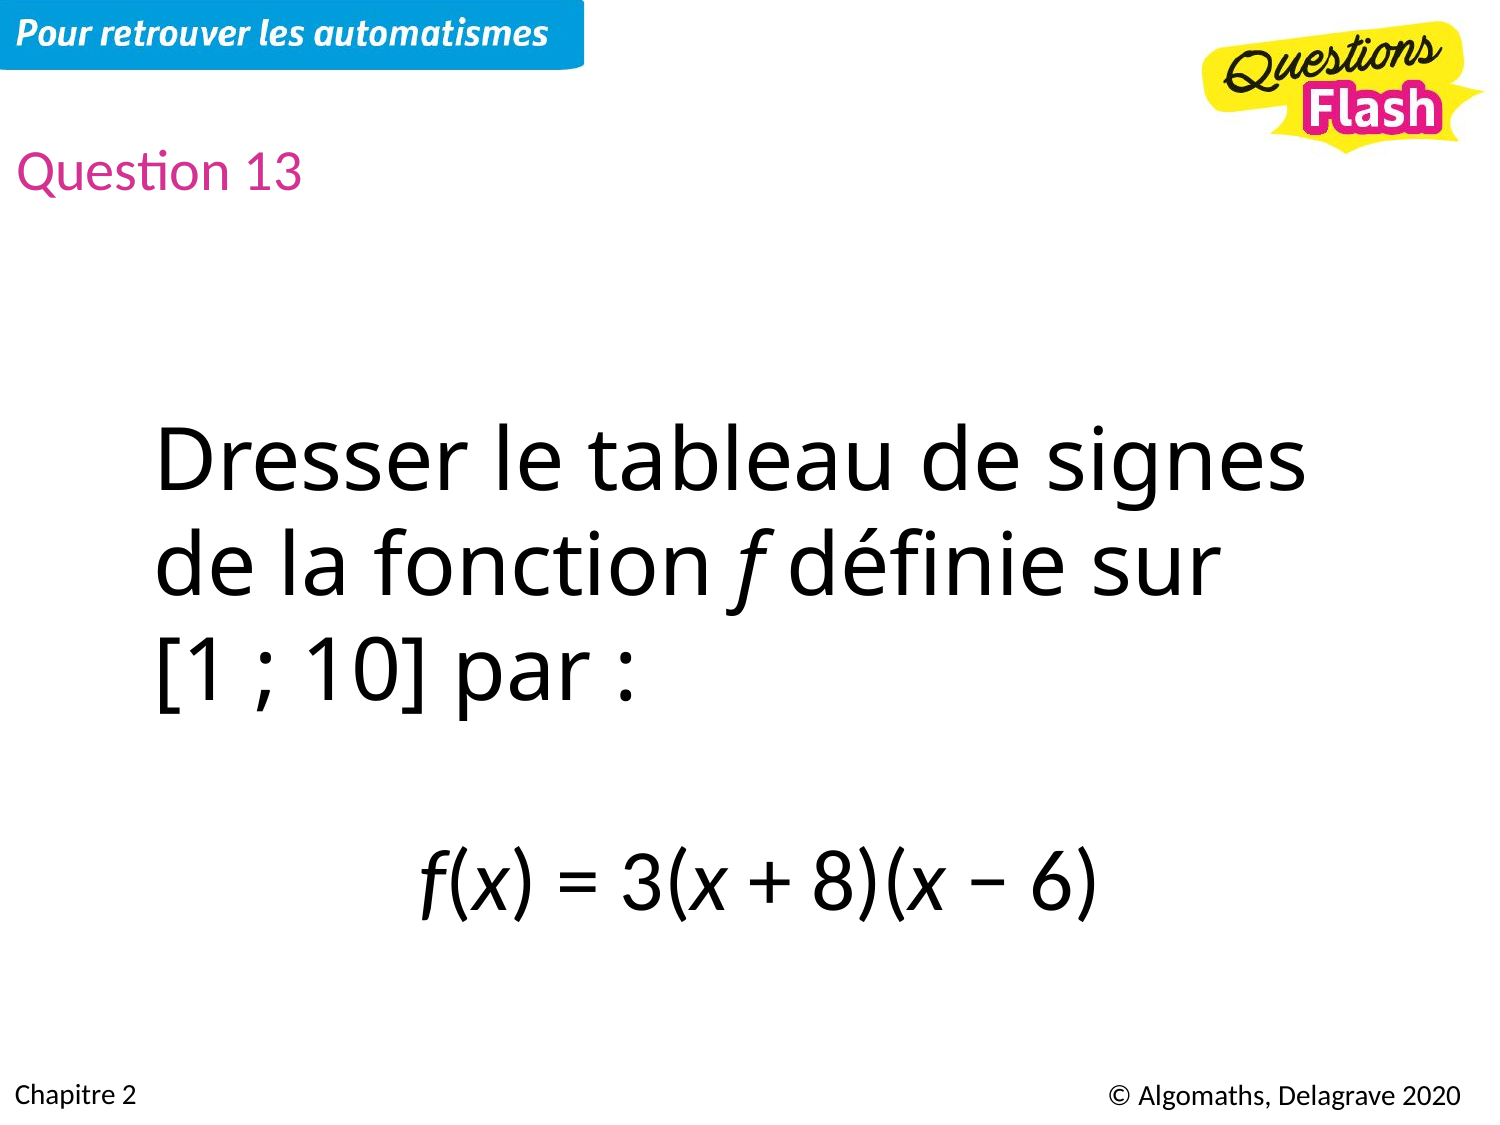

Question 13
Dresser le tableau de signes de la fonction f définie sur [1 ; 10] par :
 f(x) = 3(x + 8)(x − 6)